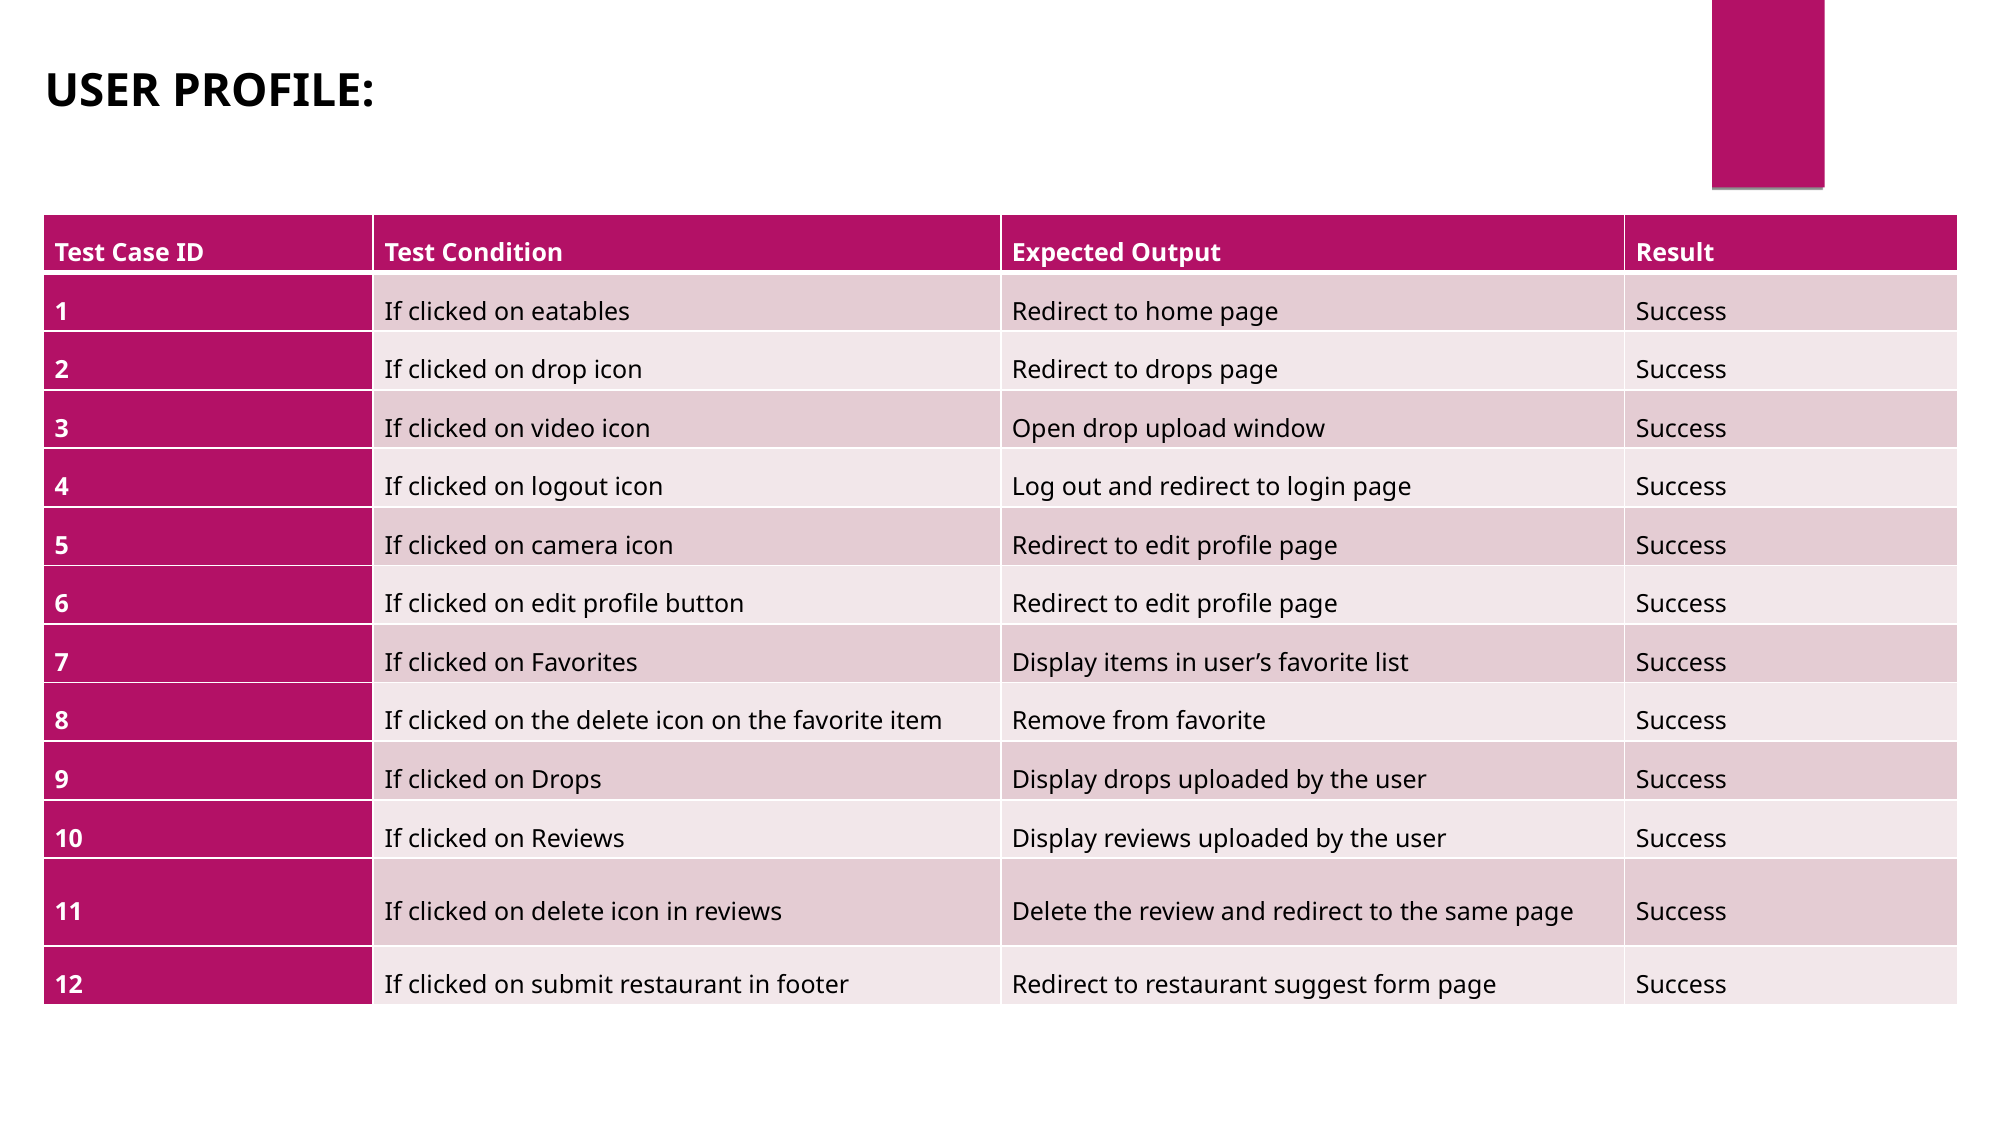

# USER PROFILE:
| Test Case ID | Test Condition | Expected Output | Result |
| --- | --- | --- | --- |
| 1 | If clicked on eatables | Redirect to home page | Success |
| 2 | If clicked on drop icon | Redirect to drops page | Success |
| 3 | If clicked on video icon | Open drop upload window | Success |
| 4 | If clicked on logout icon | Log out and redirect to login page | Success |
| 5 | If clicked on camera icon | Redirect to edit profile page | Success |
| 6 | If clicked on edit profile button | Redirect to edit profile page | Success |
| 7 | If clicked on Favorites | Display items in user’s favorite list | Success |
| 8 | If clicked on the delete icon on the favorite item | Remove from favorite | Success |
| 9 | If clicked on Drops | Display drops uploaded by the user | Success |
| 10 | If clicked on Reviews | Display reviews uploaded by the user | Success |
| 11 | If clicked on delete icon in reviews | Delete the review and redirect to the same page | Success |
| 12 | If clicked on submit restaurant in footer | Redirect to restaurant suggest form page | Success |